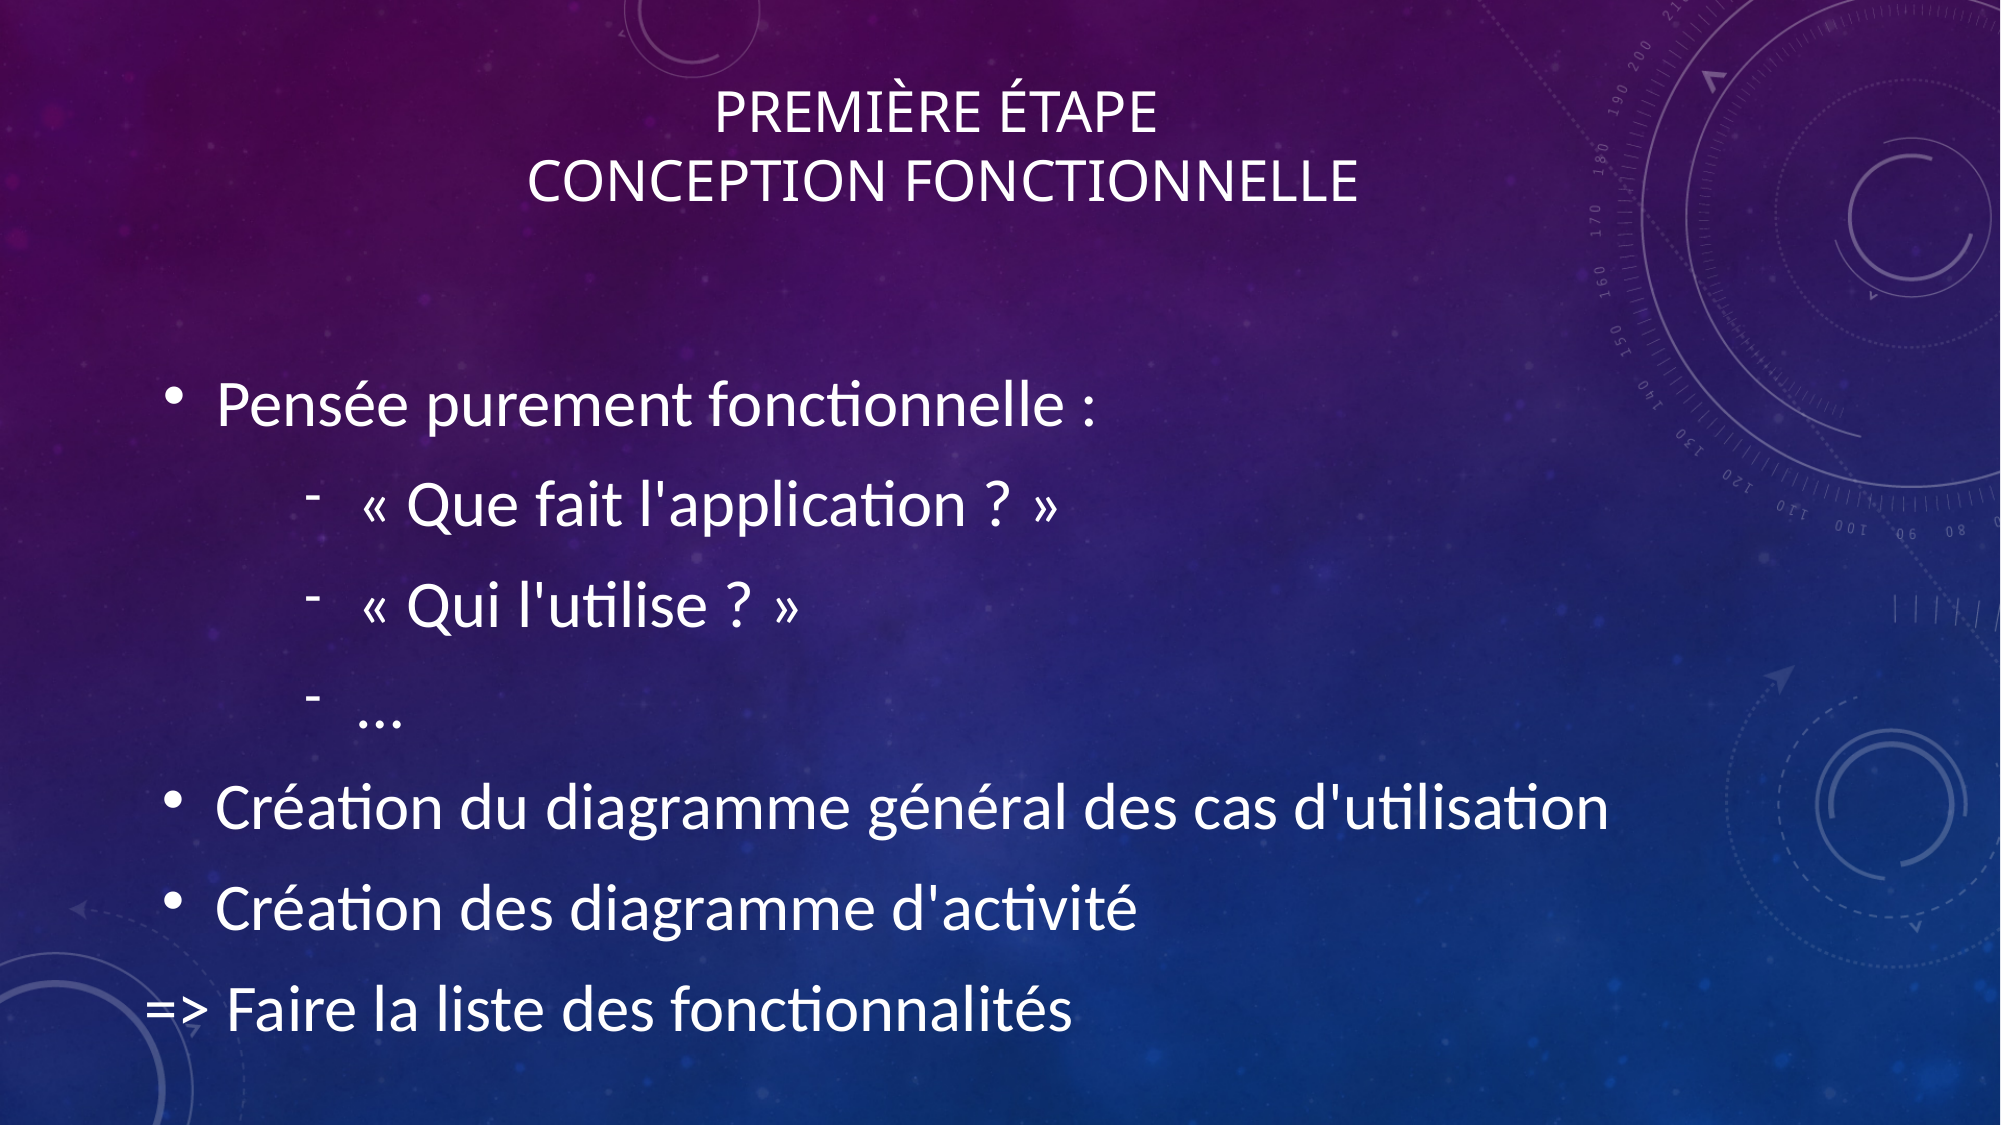

# Première étape conception fonctionnelle
Pensée purement fonctionnelle :
« Que fait l'application ? »
« Qui l'utilise ? »
…
Création du diagramme général des cas d'utilisation
Création des diagramme d'activité
=> Faire la liste des fonctionnalités